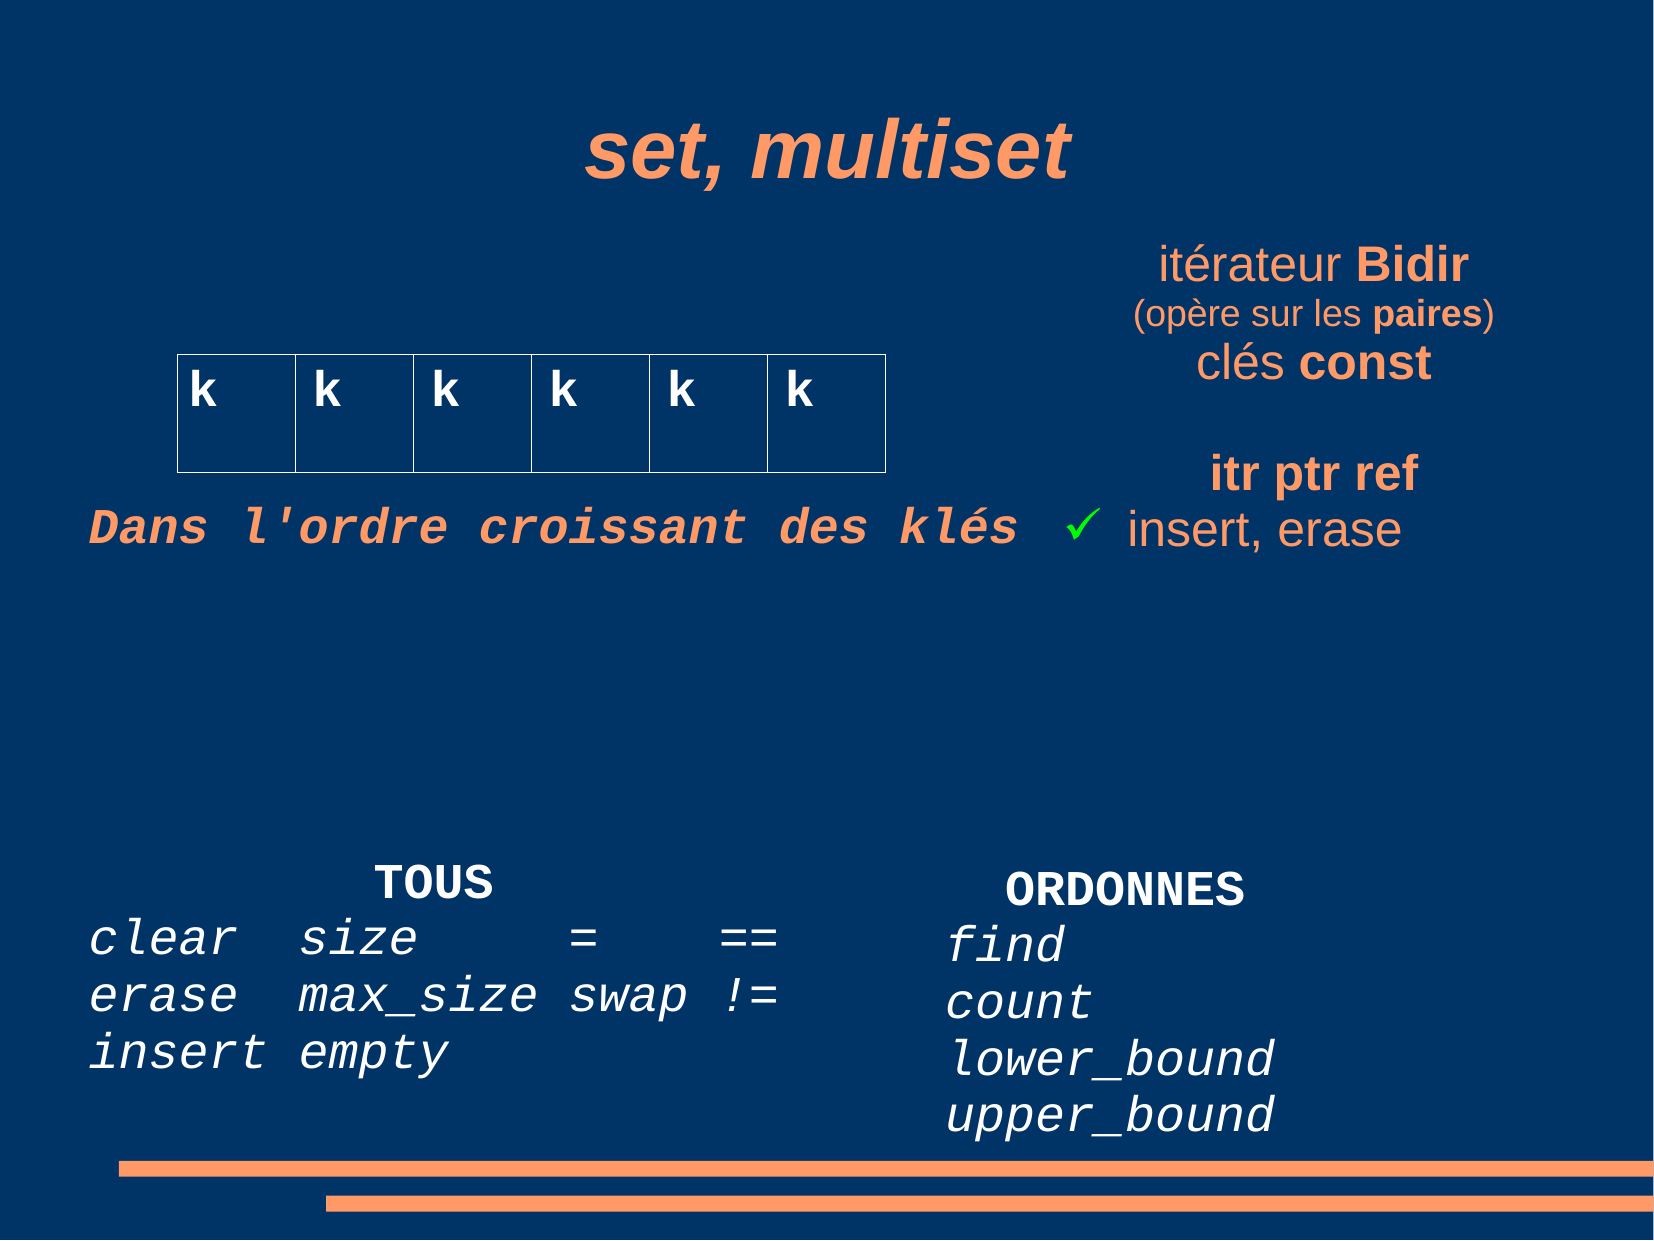

# set, multiset
itérateur Bidir
(opère sur les paires)
clés const
itr ptr ref
 insert, erase
k
k
k
k
k
k
Dans l'ordre croissant des klés
TOUS
clear size = ==
erase max_size swap !=
insert empty
ORDONNES
find
count
lower_bound
upper_bound